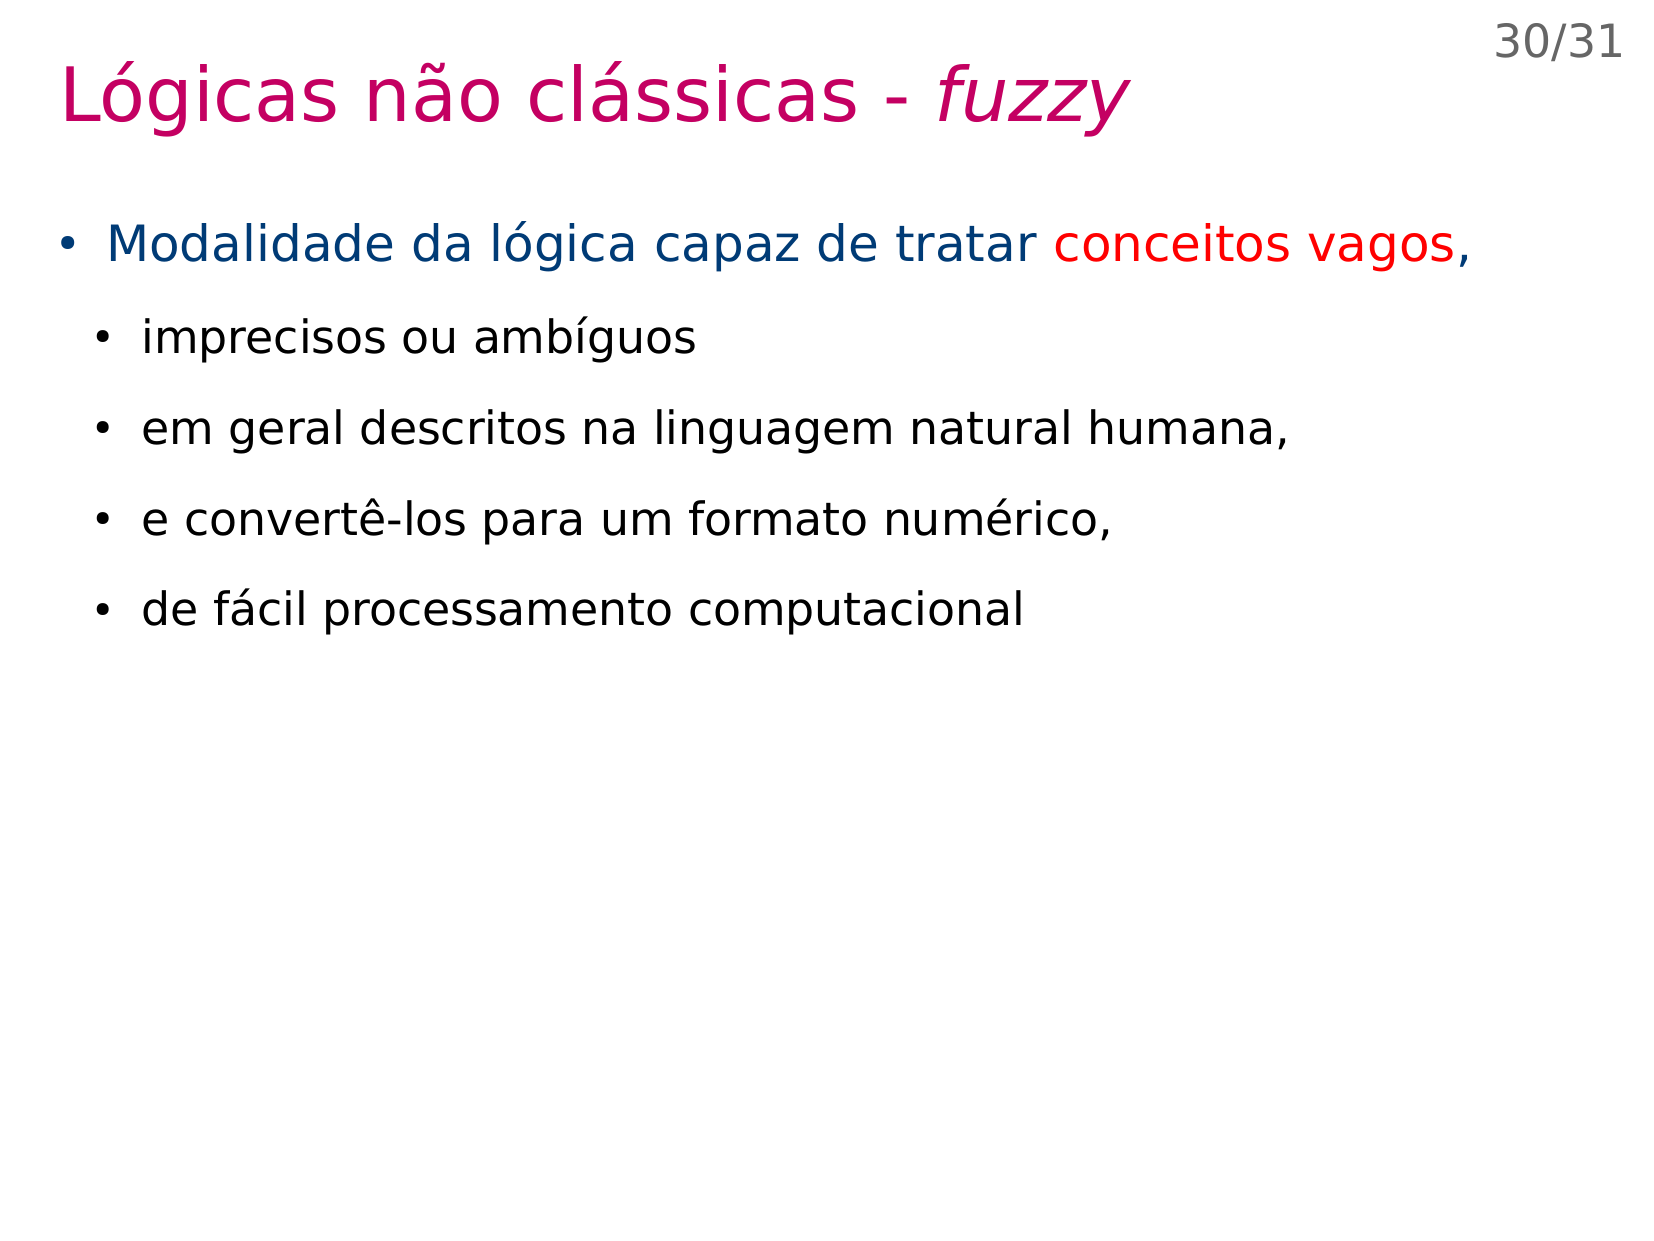

30
# Lógicas não clássicas - fuzzy
Modalidade da lógica capaz de tratar conceitos vagos,
imprecisos ou ambíguos
em geral descritos na linguagem natural humana,
e convertê-los para um formato numérico,
de fácil processamento computacional